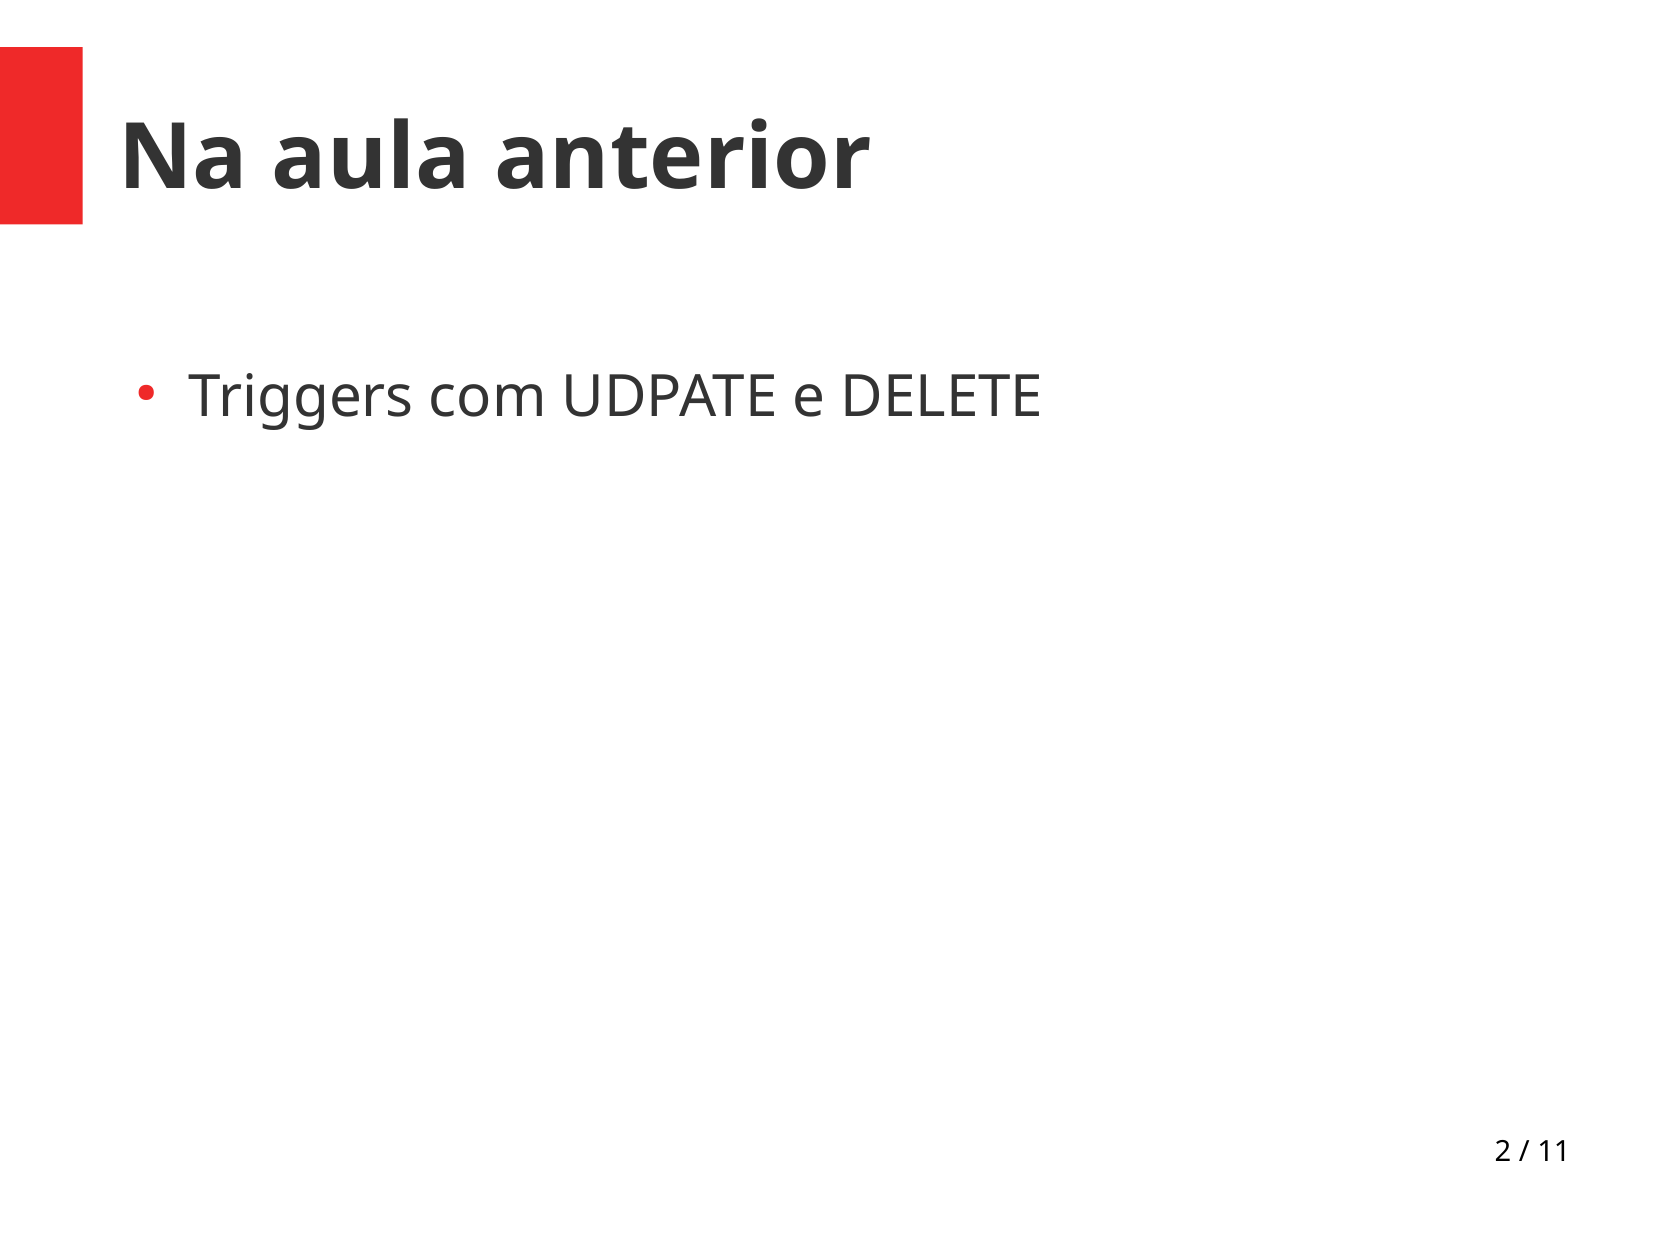

# Na aula anterior
Triggers com UDPATE e DELETE
2